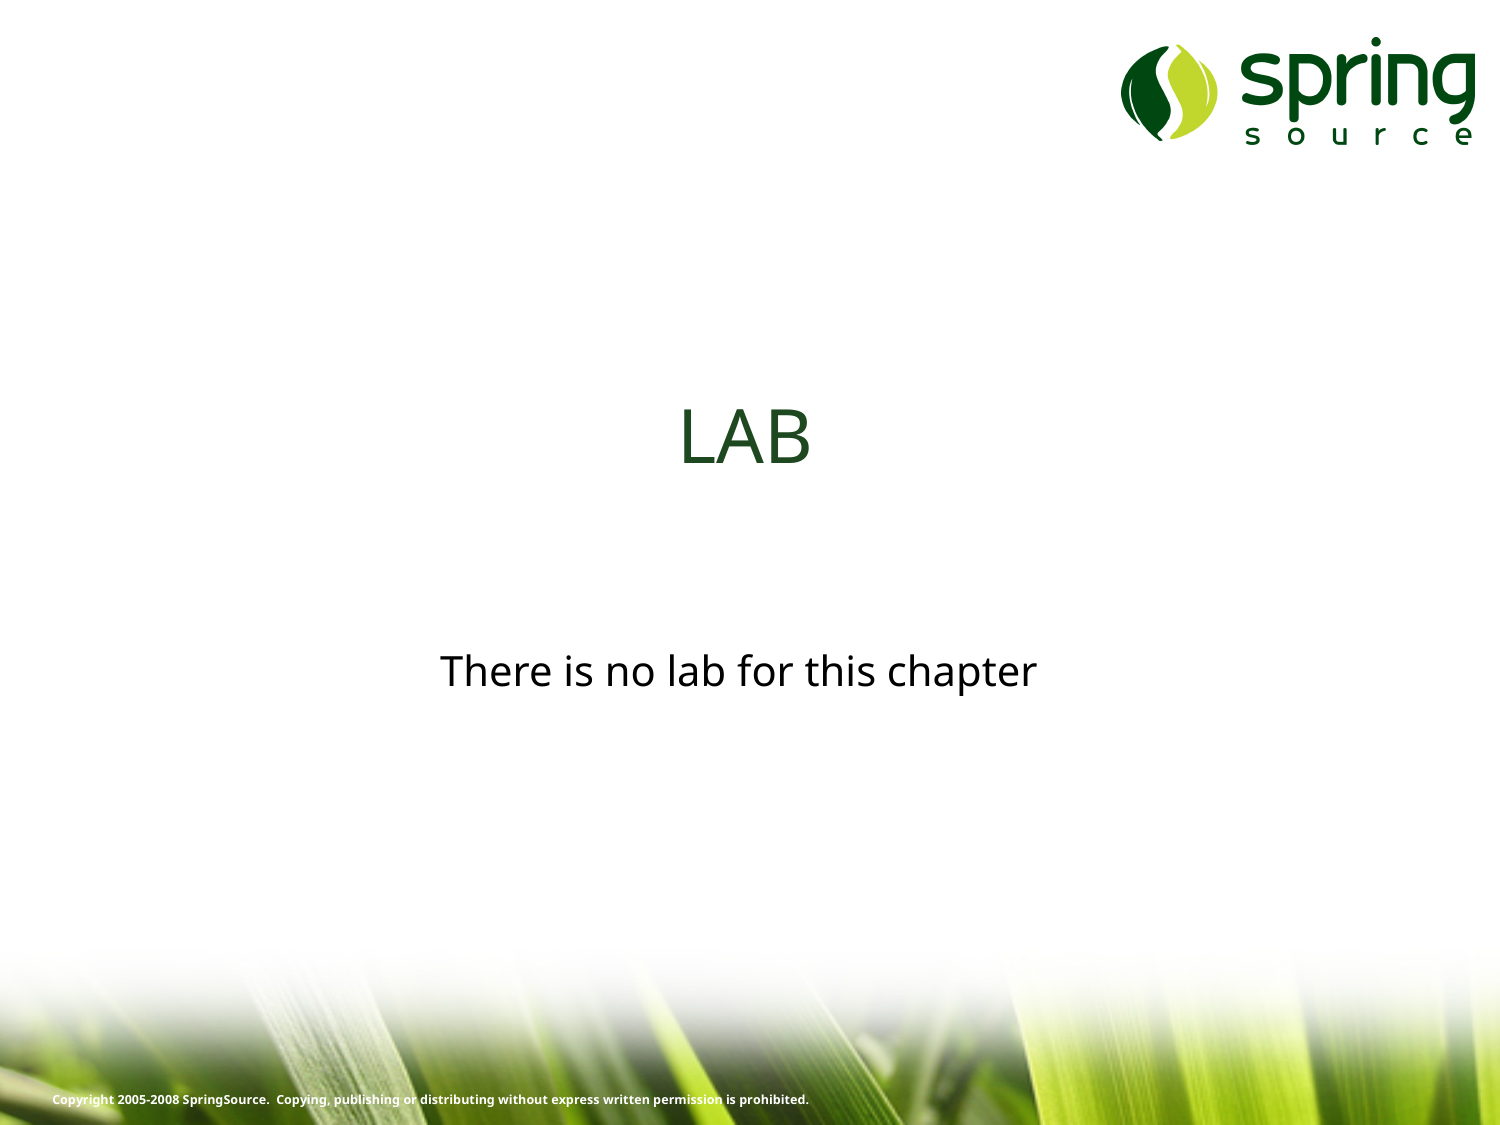

# LAB
There is no lab for this chapter